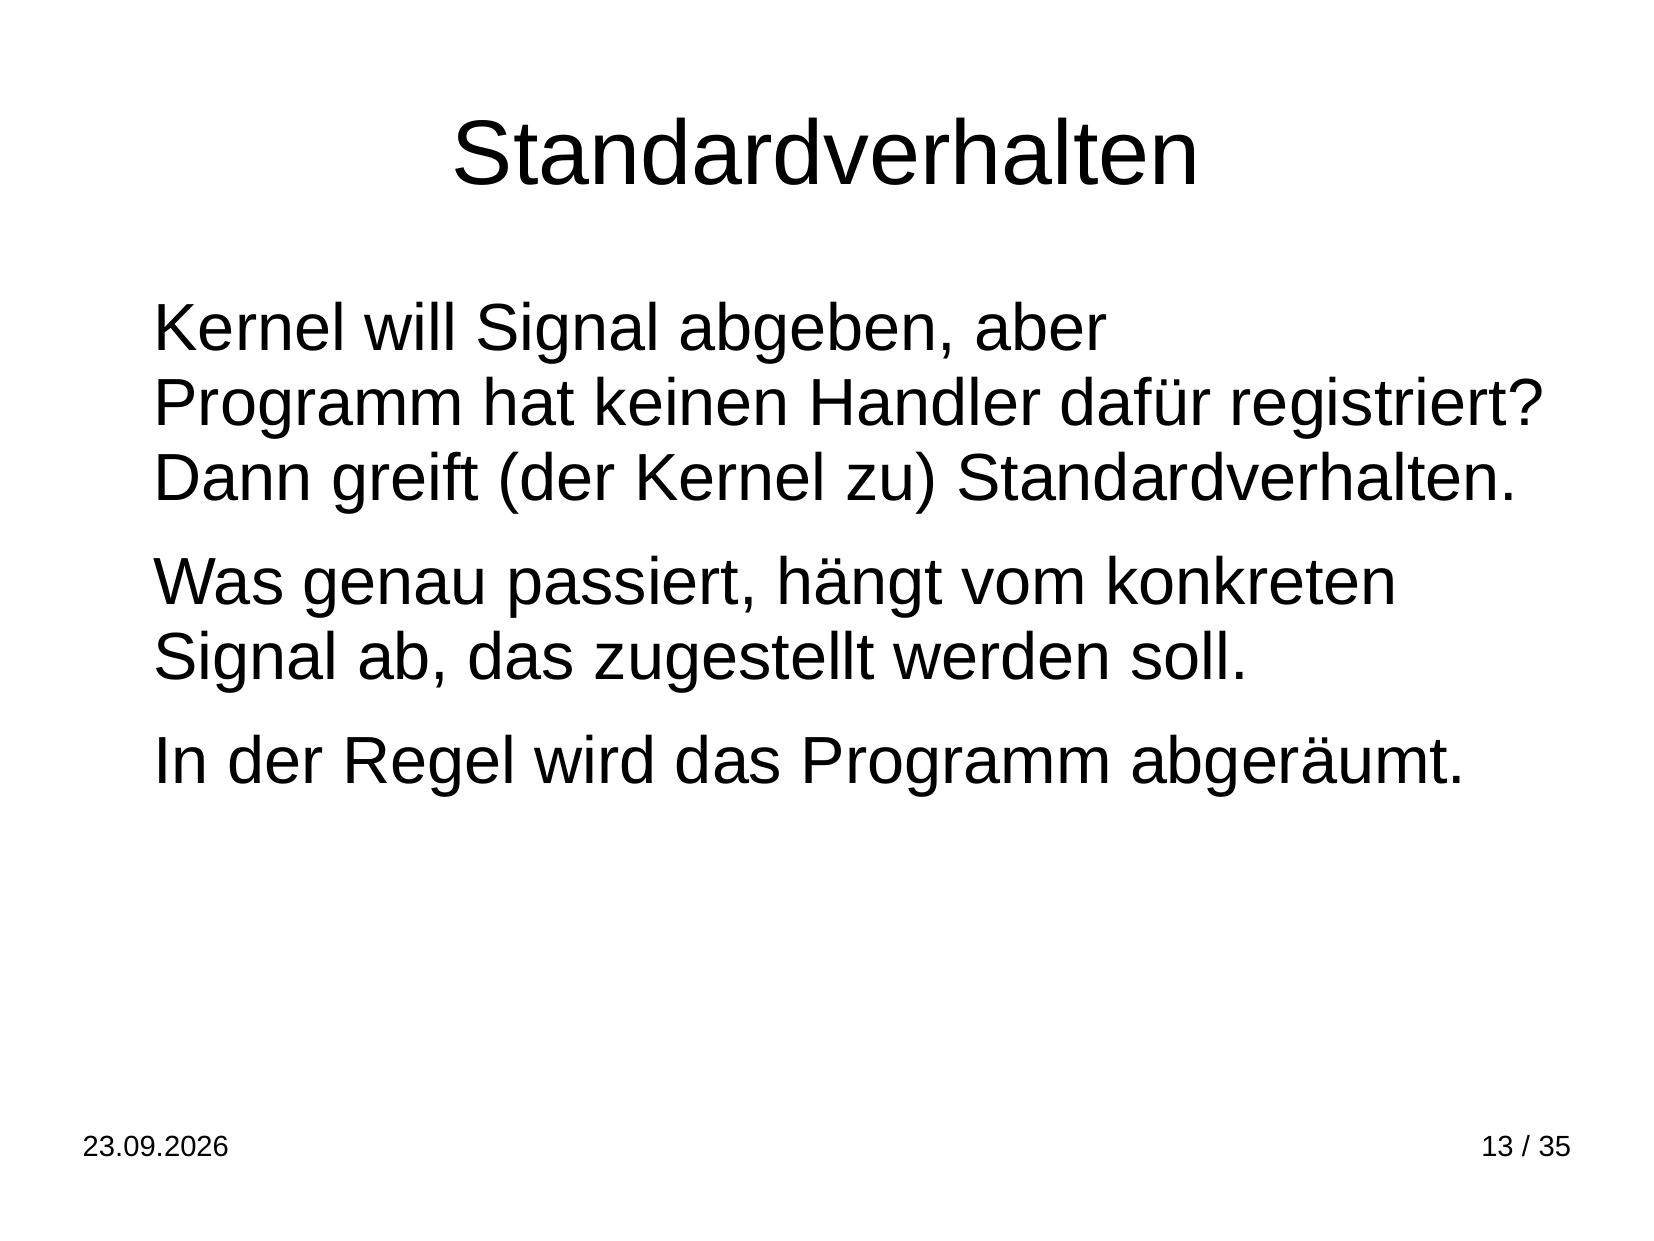

# Standardverhalten
Kernel will Signal abgeben, aber
Programm hat keinen Handler dafür registriert?
Dann greift (der Kernel zu) Standardverhalten.
Was genau passiert, hängt vom konkreten Signal ab, das zugestellt werden soll.
In der Regel wird das Programm abgeräumt.